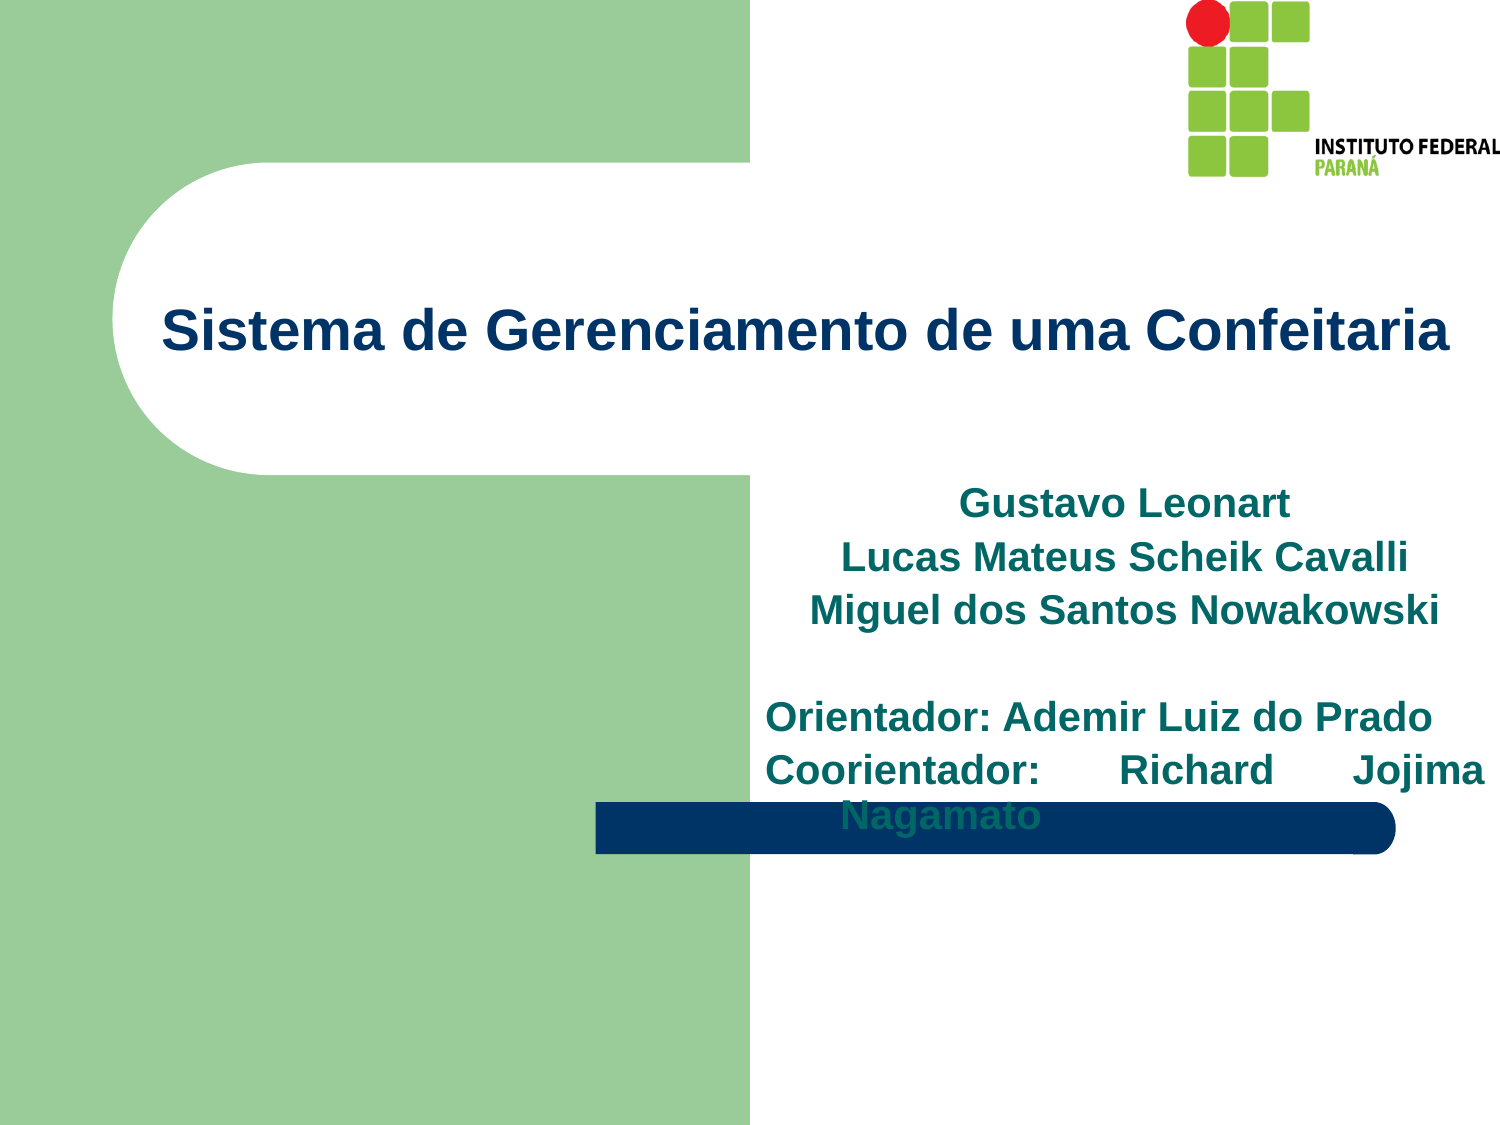

Sistema de Gerenciamento de uma Confeitaria
# Gustavo Leonart
Lucas Mateus Scheik Cavalli
Miguel dos Santos Nowakowski
Orientador: Ademir Luiz do Prado
Coorientador: Richard Jojima Nagamato